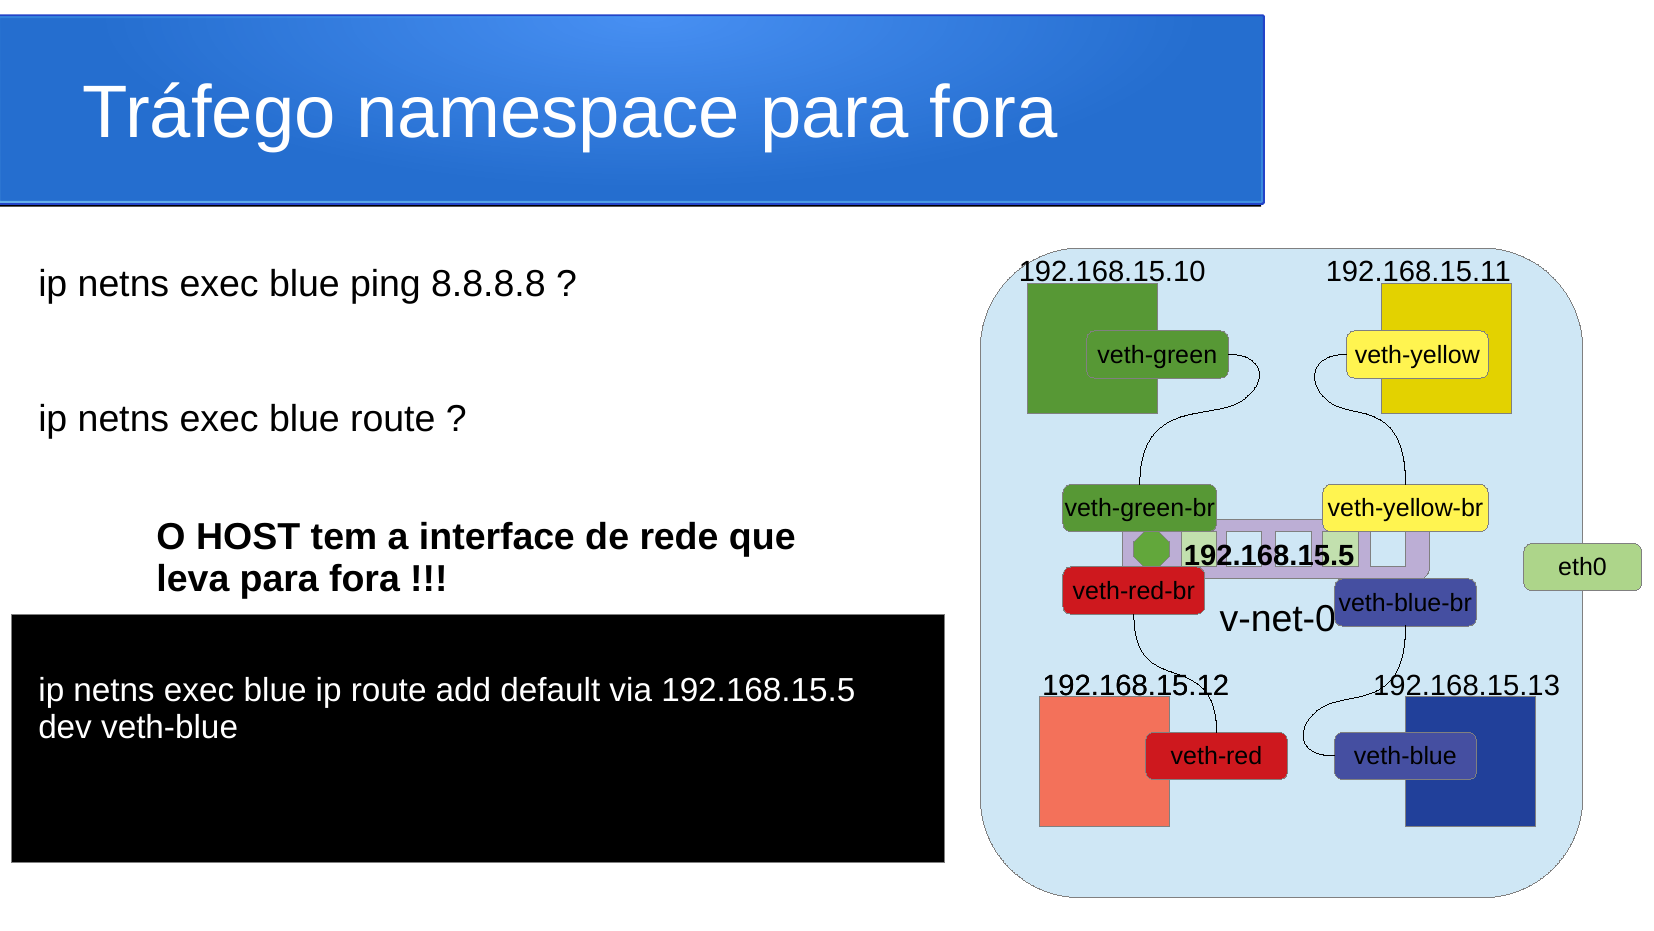

# Tráfego namespace para fora
192.168.15.10
192.168.15.11
ip netns exec blue ping 8.8.8.8 ?
veth-green
veth-yellow
ip netns exec blue route ?
veth-green-br
veth-yellow-br
O HOST tem a interface de rede que leva para fora !!!
192.168.15.5
eth0
veth-red-br
veth-blue-br
root@machine~ ip netns
green
yellow
v-net-0
ip netns exec blue ip route add default via 192.168.15.5 dev veth-blue
192.168.15.12
192.168.15.12
192.168.15.13
veth-red
veth-blue